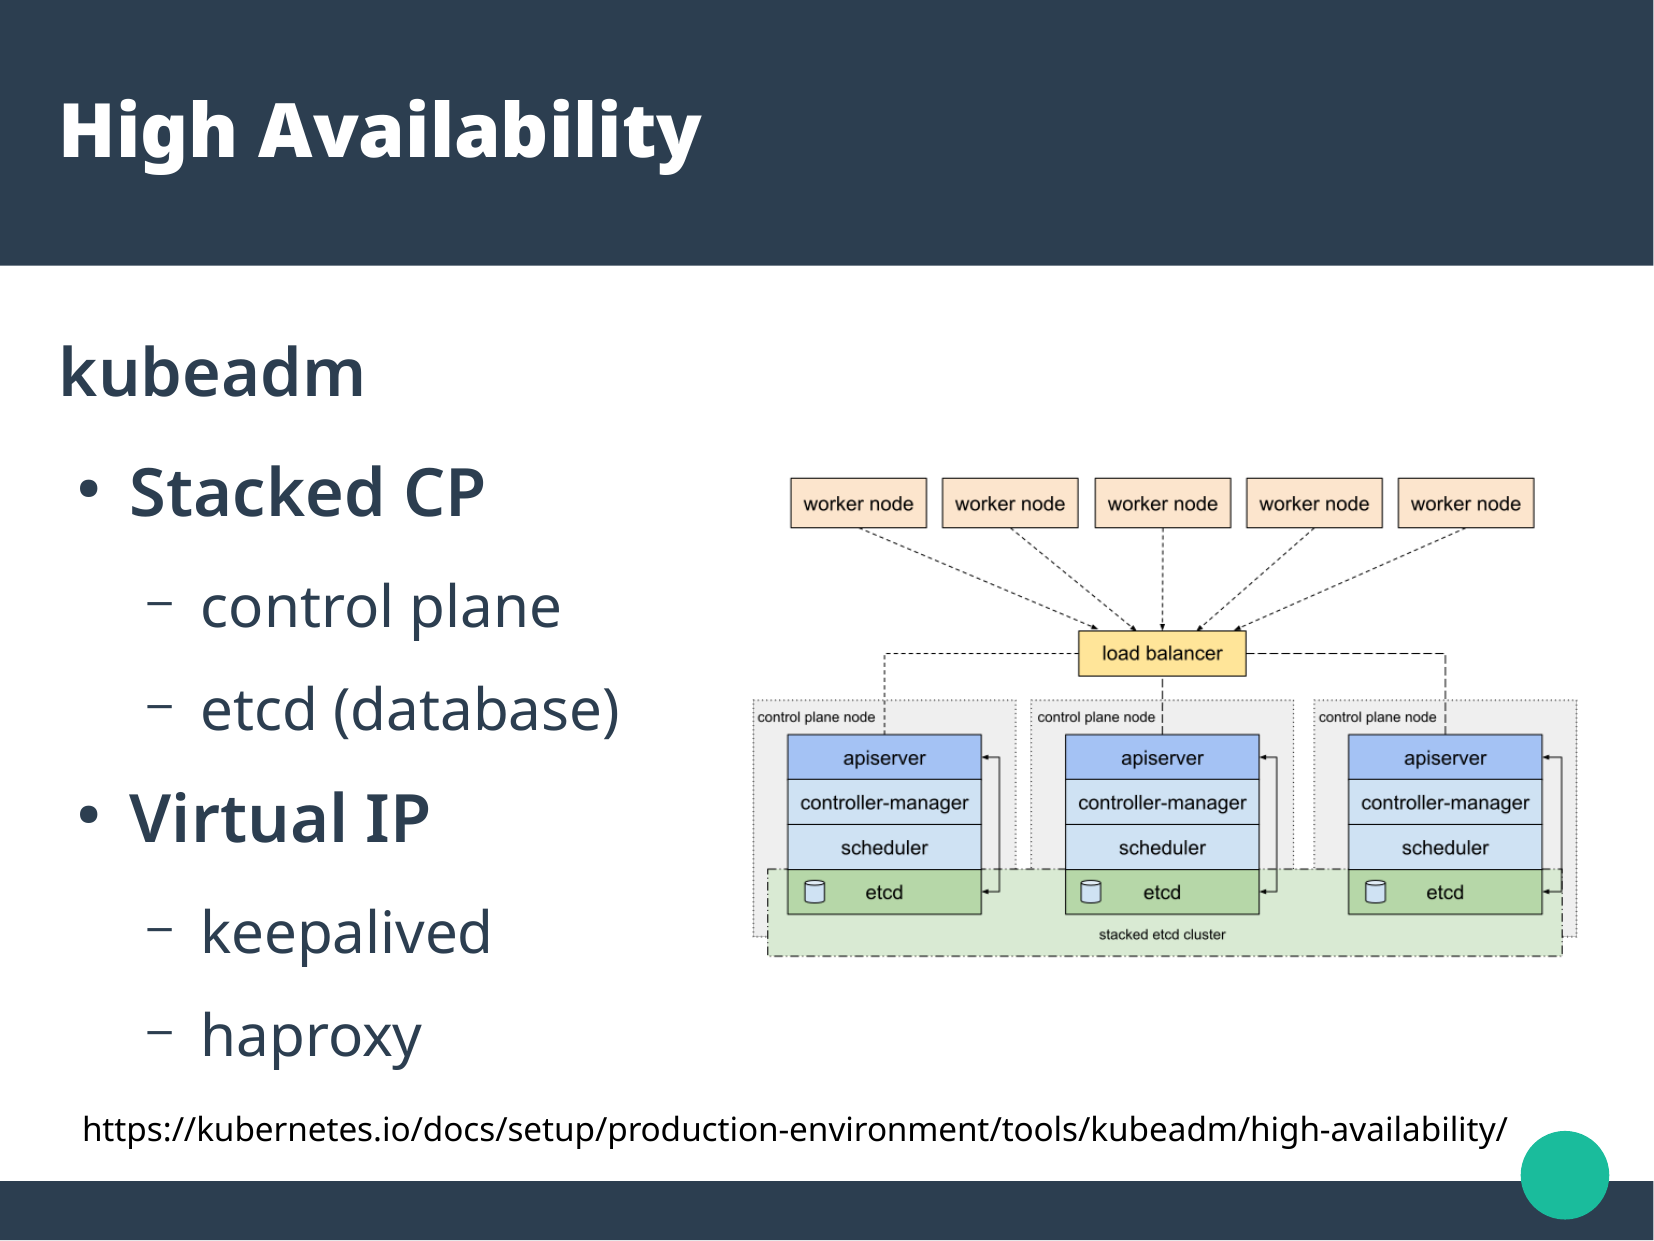

# High Availability
kubeadm
Stacked CP
control plane
etcd (database)
Virtual IP
keepalived
haproxy
https://kubernetes.io/docs/setup/production-environment/tools/kubeadm/high-availability/